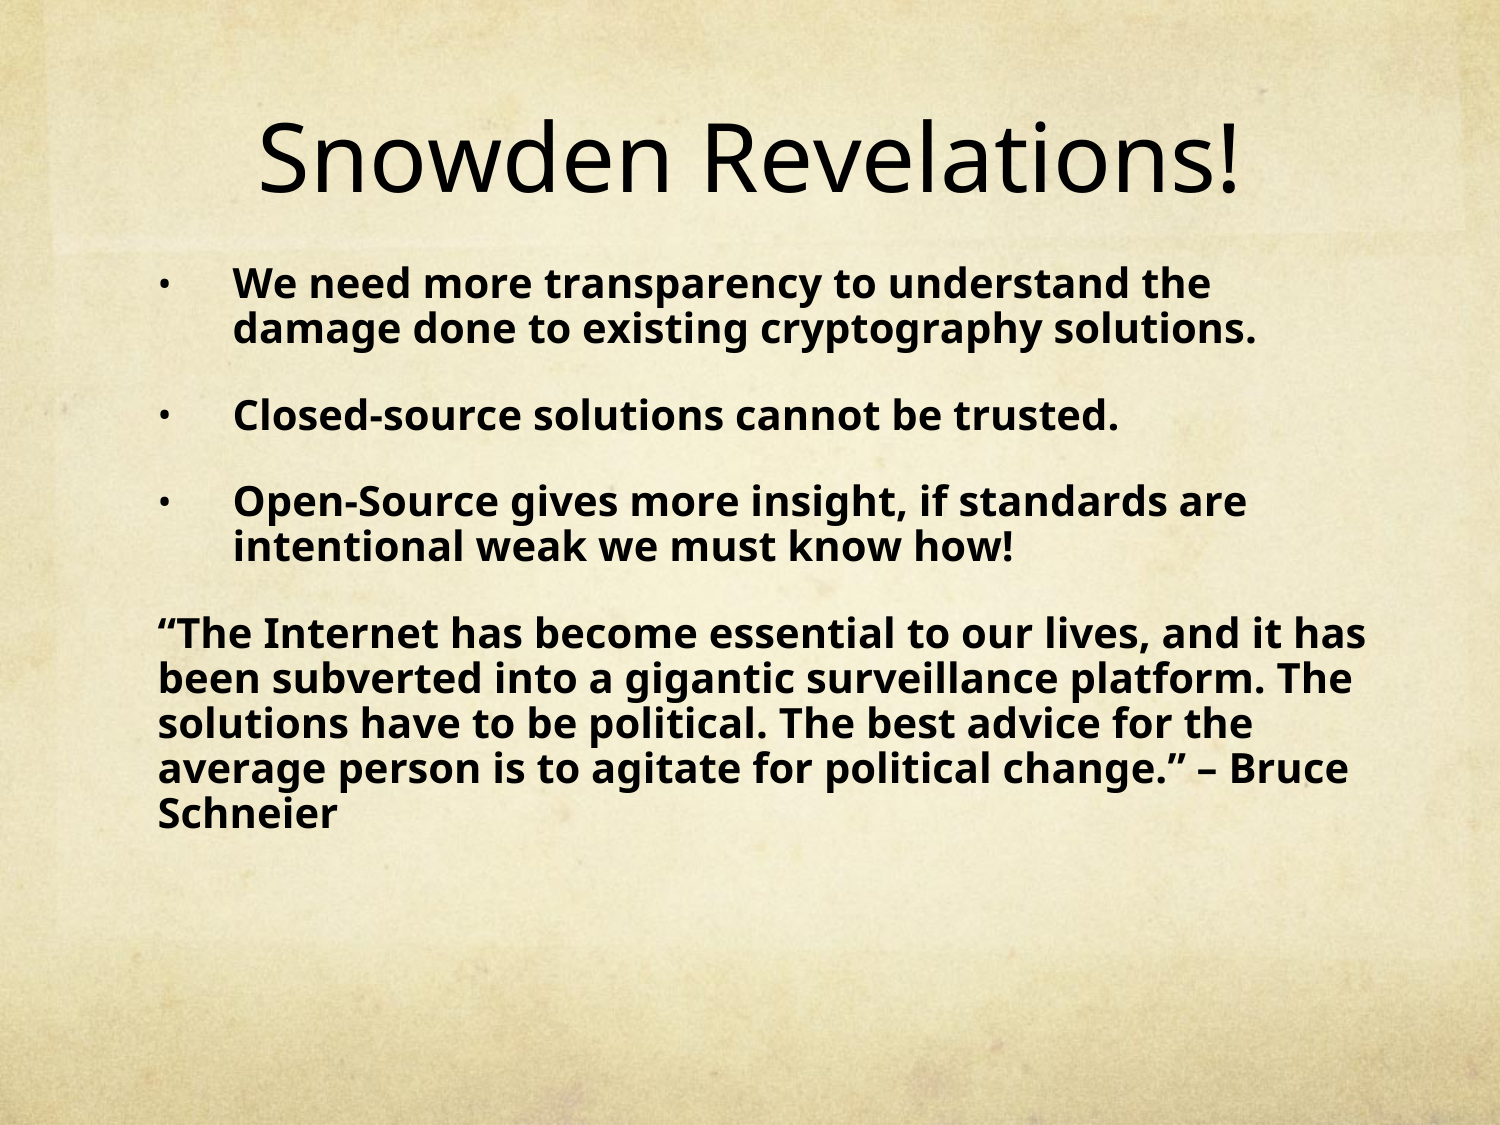

Snowden Revelations!
We need more transparency to understand the damage done to existing cryptography solutions.
Closed-source solutions cannot be trusted.
Open-Source gives more insight, if standards are intentional weak we must know how!
“The Internet has become essential to our lives, and it has been subverted into a gigantic surveillance platform. The solutions have to be political. The best advice for the average person is to agitate for political change.” – Bruce Schneier